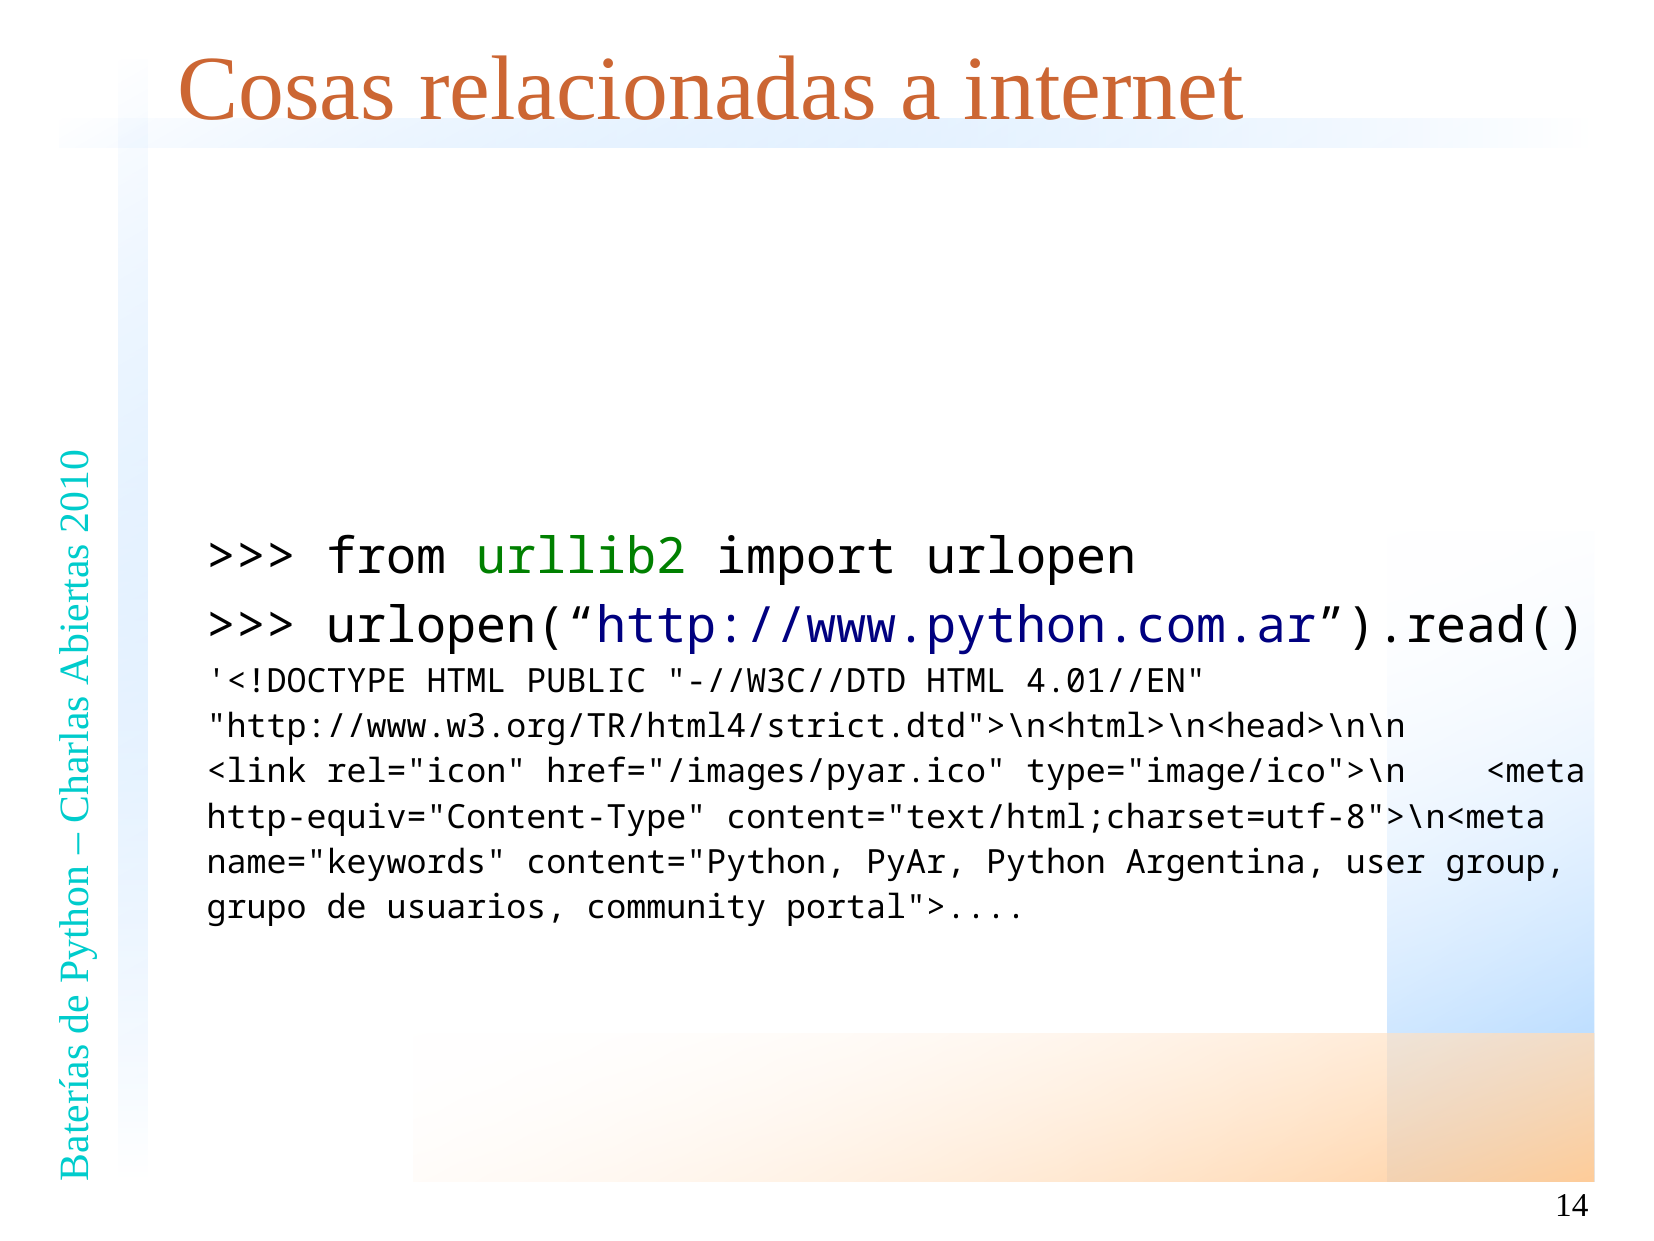

# Cosas relacionadas a internet
>>> from urllib2 import urlopen
>>> urlopen(“http://www.python.com.ar”).read()
'<!DOCTYPE HTML PUBLIC "-//W3C//DTD HTML 4.01//EN" "http://www.w3.org/TR/html4/strict.dtd">\n<html>\n<head>\n\n <link rel="icon" href="/images/pyar.ico" type="image/ico">\n <meta http-equiv="Content-Type" content="text/html;charset=utf-8">\n<meta name="keywords" content="Python, PyAr, Python Argentina, user group, grupo de usuarios, community portal">....